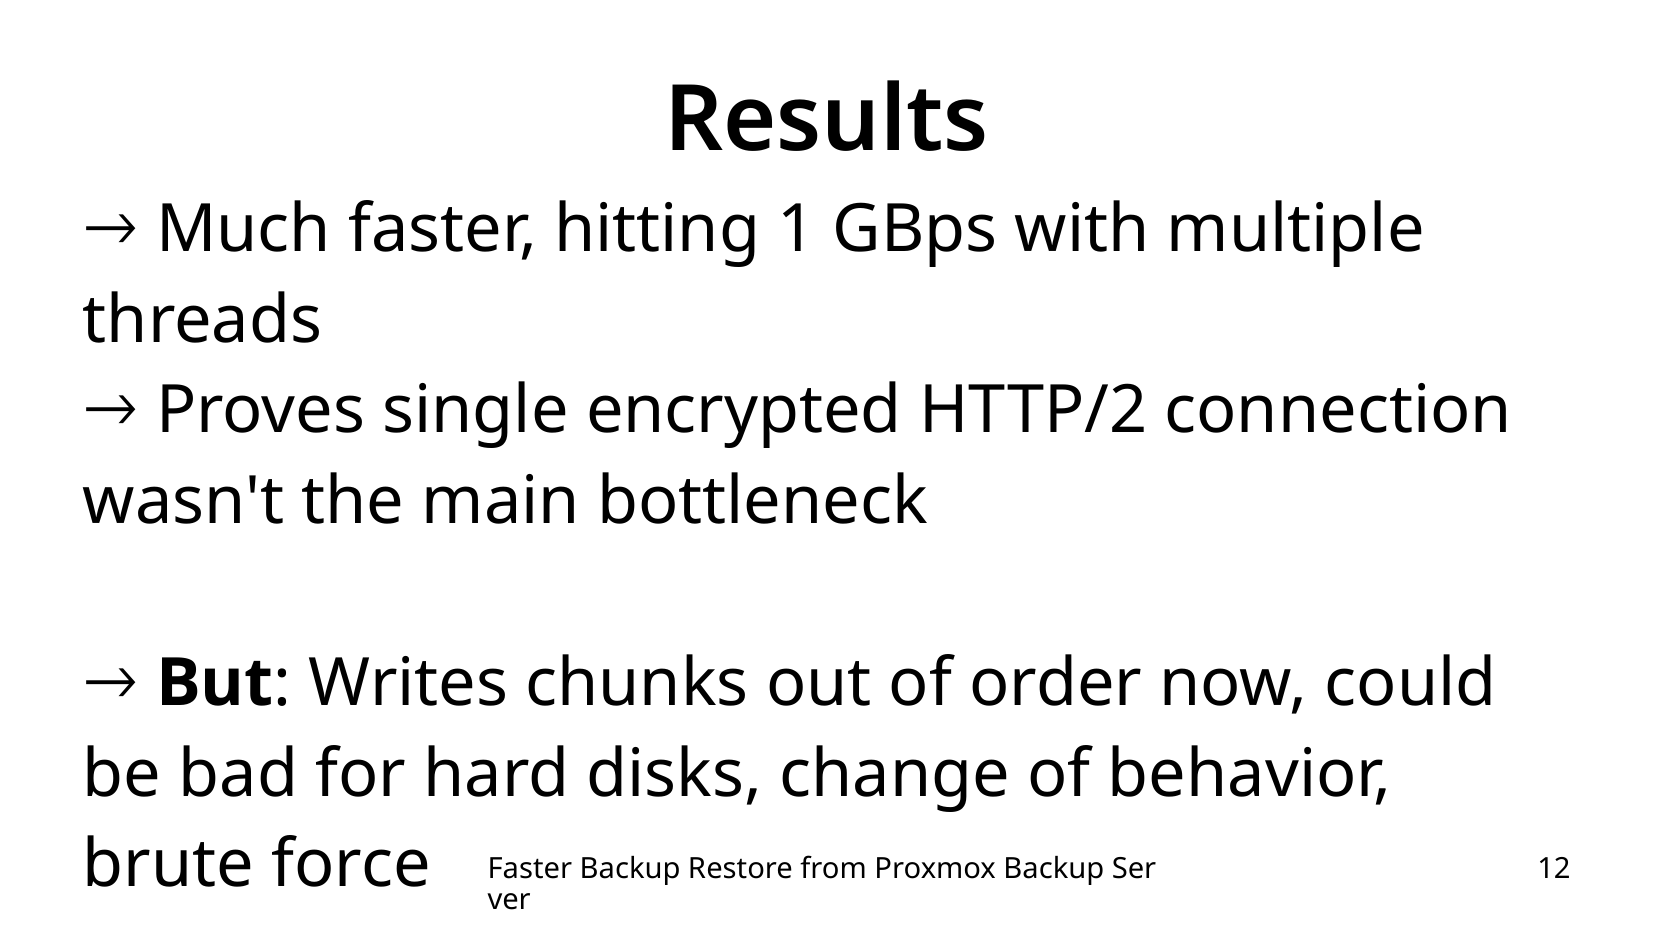

# Results
🡒 Much faster, hitting 1 GBps with multiple threads
🡒 Proves single encrypted HTTP/2 connection wasn't the main bottleneck
🡒 But: Writes chunks out of order now, could be bad for hard disks, change of behavior, brute force
Faster Backup Restore from Proxmox Backup Server
12